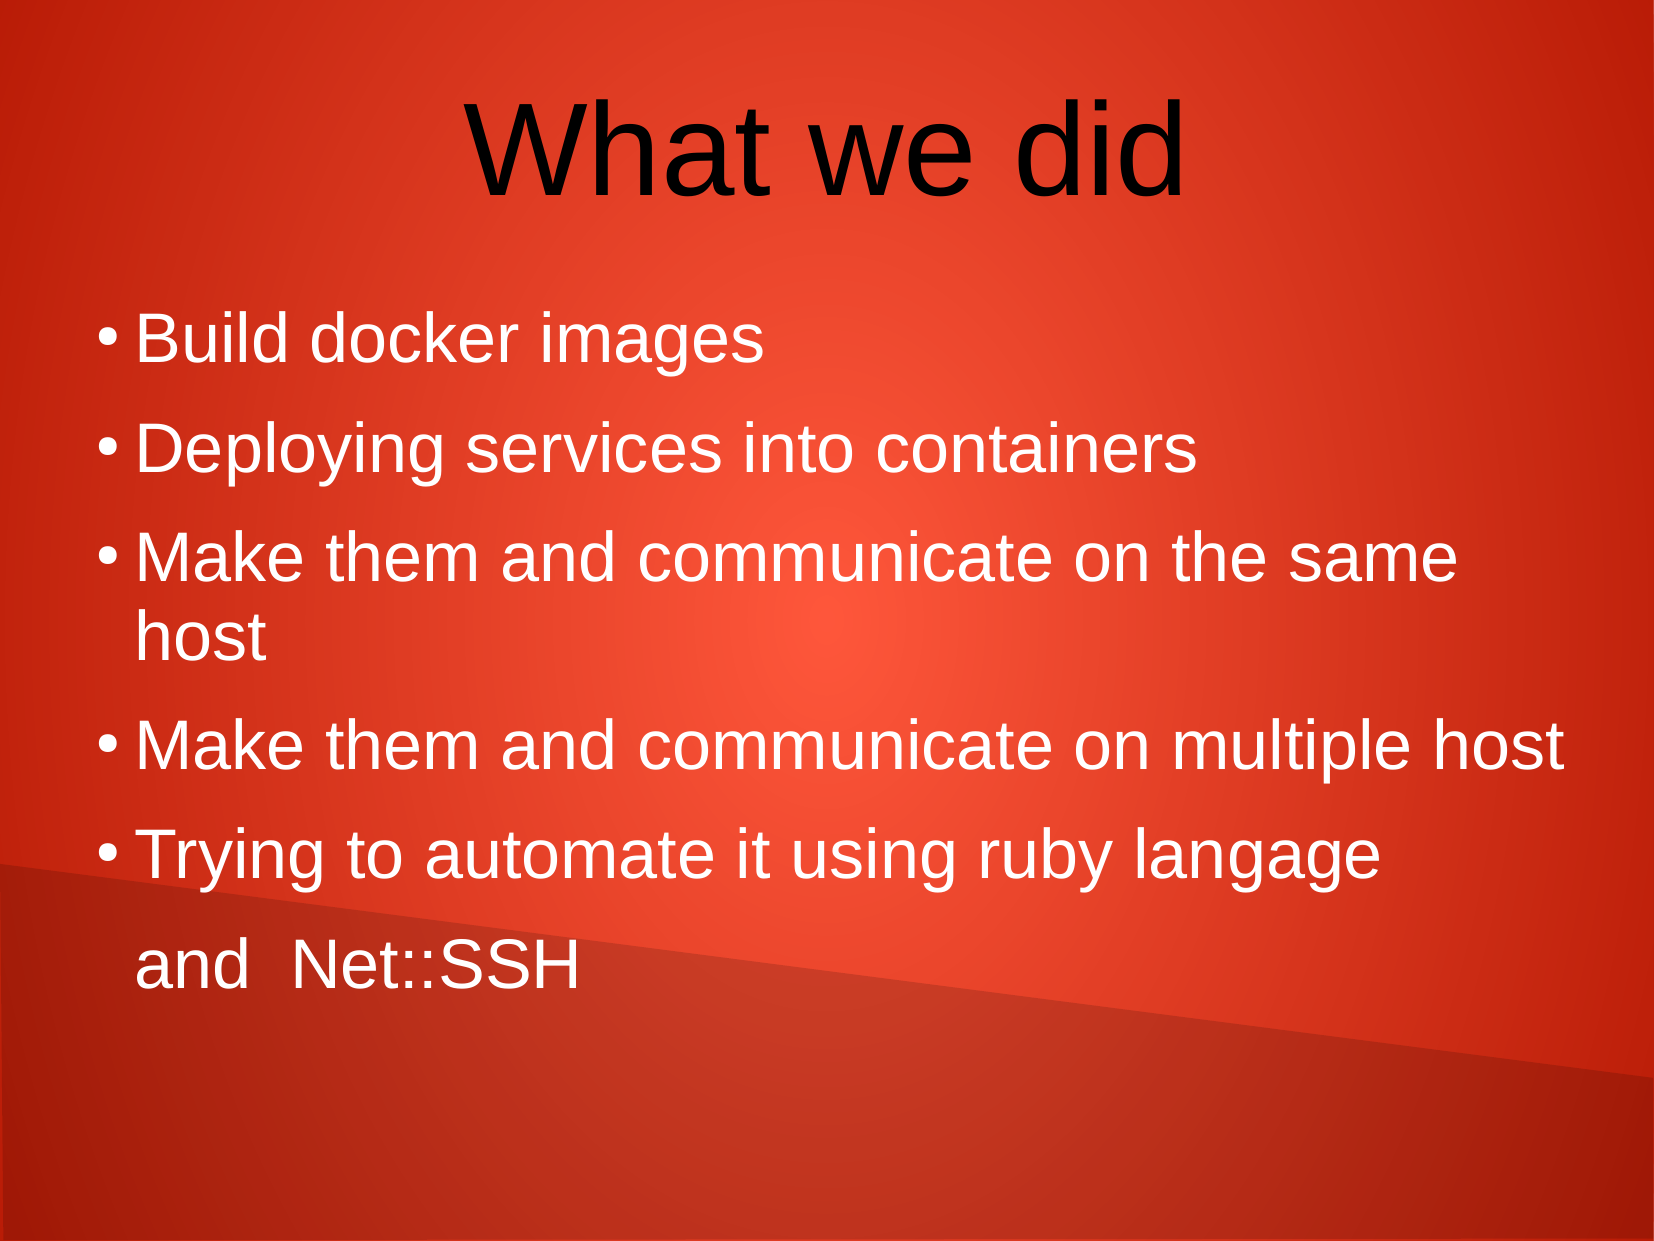

# What we did
Build docker images
Deploying services into containers
Make them and communicate on the same host
Make them and communicate on multiple host
Trying to automate it using ruby langage
and Net::SSH